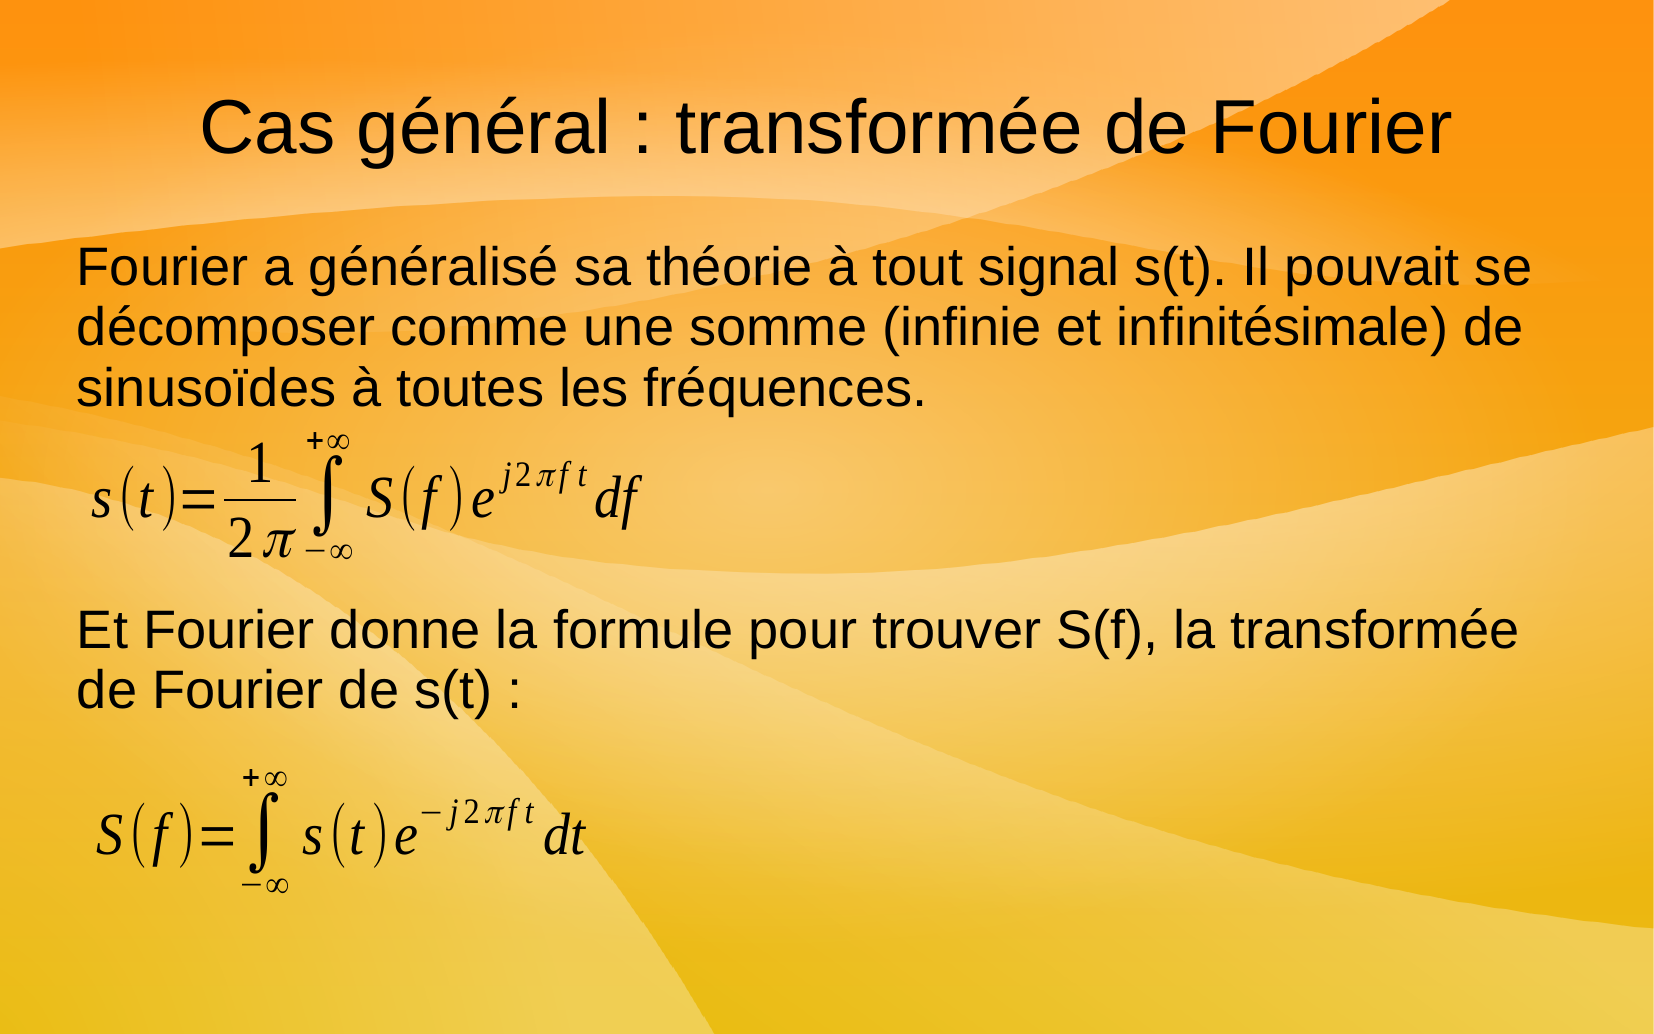

# Cas général : transformée de Fourier
Fourier a généralisé sa théorie à tout signal s(t). Il pouvait se décomposer comme une somme (infinie et infinitésimale) de sinusoïdes à toutes les fréquences.
Et Fourier donne la formule pour trouver S(f), la transformée de Fourier de s(t) :